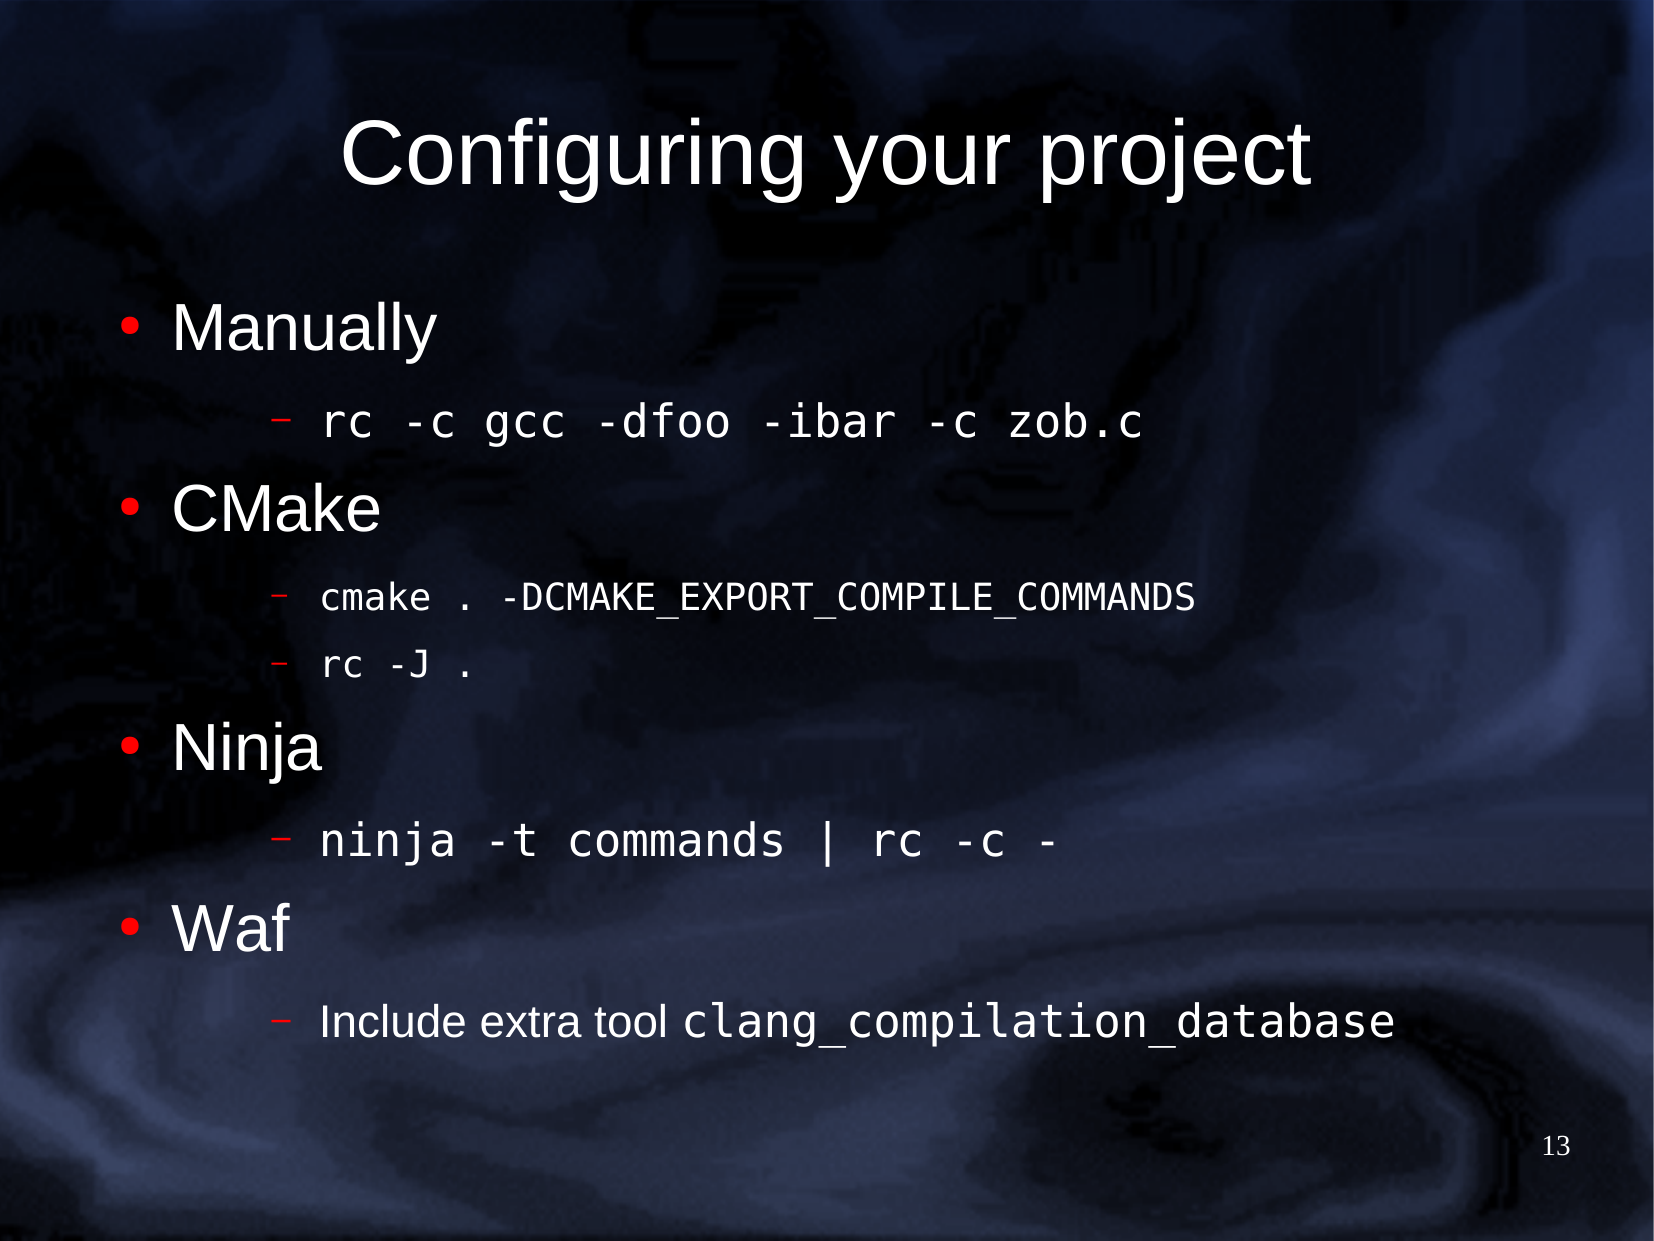

# Configuring your project
Manually
rc -c gcc -dfoo -ibar -c zob.c
CMake
cmake . -DCMAKE_EXPORT_COMPILE_COMMANDS
rc -J .
Ninja
ninja -t commands | rc -c -
Waf
Include extra tool clang_compilation_database
13